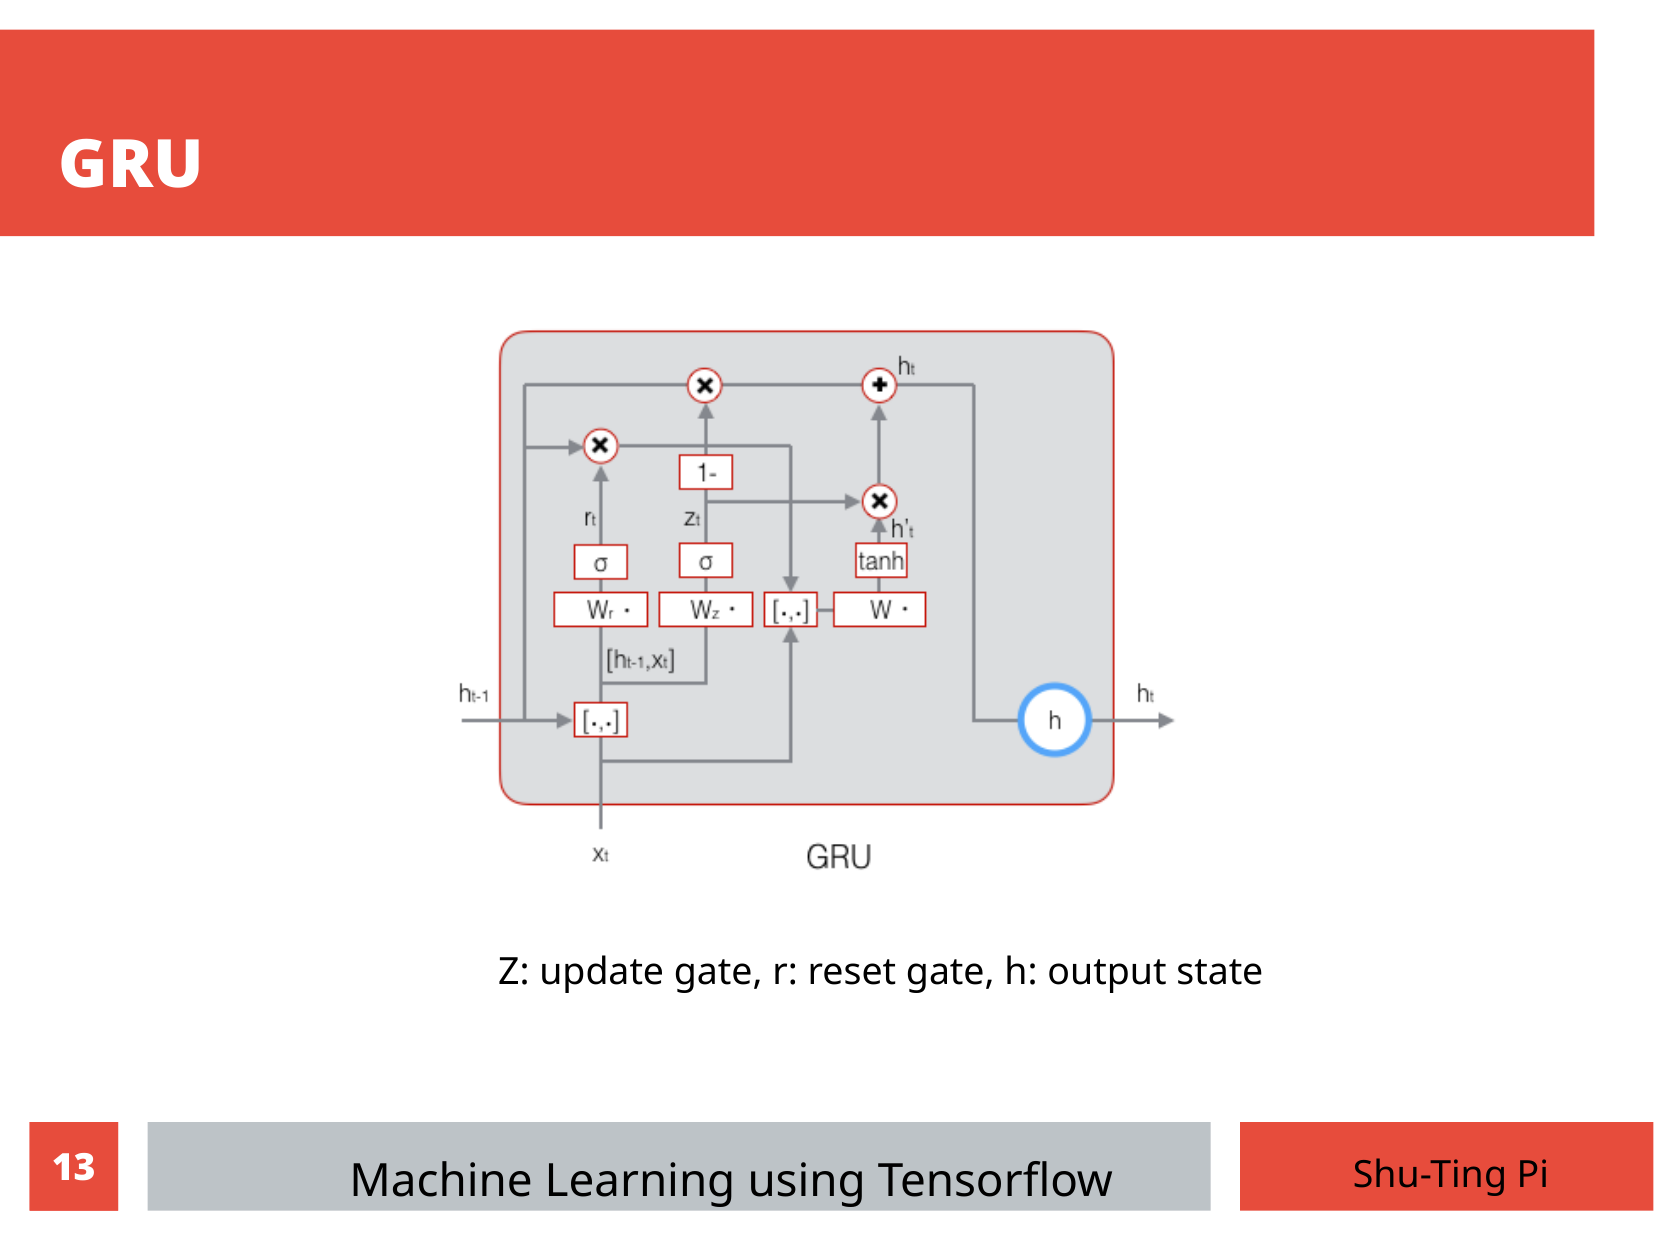

# GRU
Z: update gate, r: reset gate, h: output state
13
Machine Learning using Tensorflow
Shu-Ting Pi